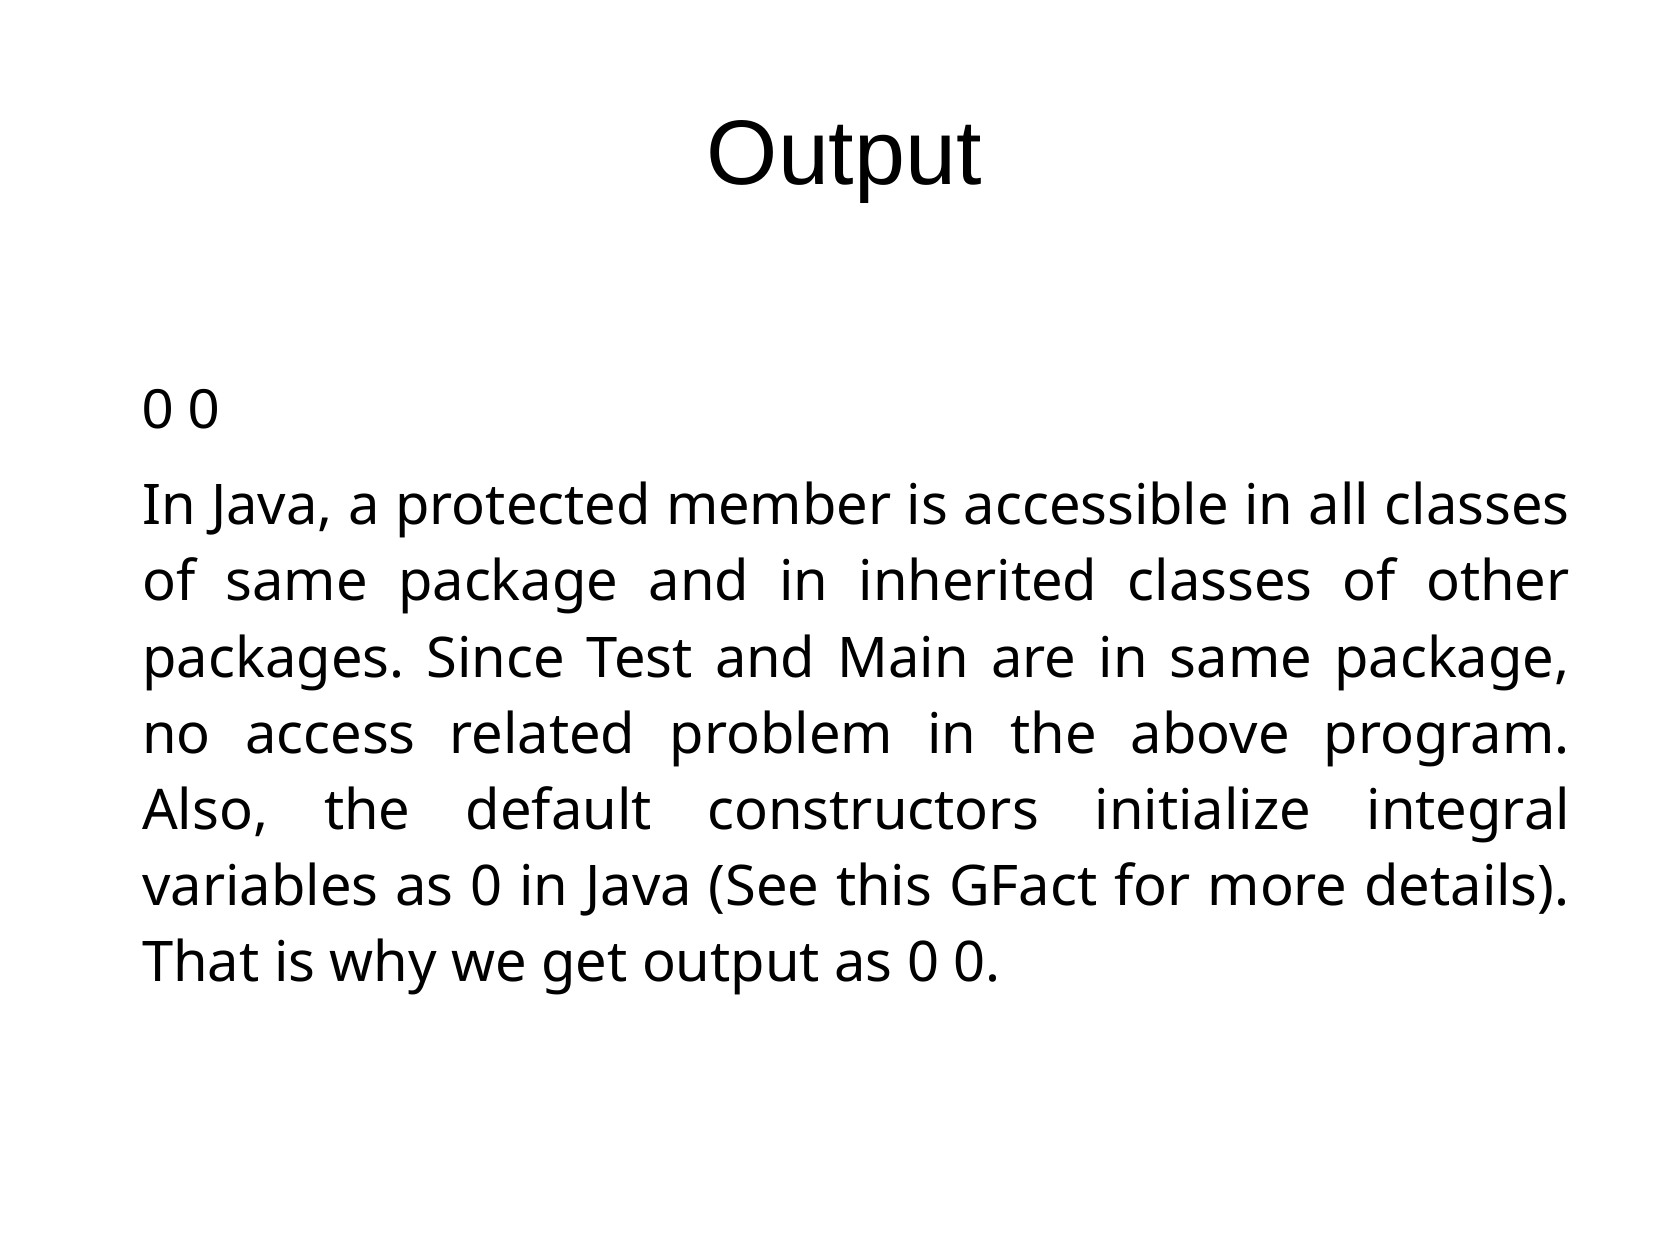

# Output
0 0
In Java, a protected member is accessible in all classes of same package and in inherited classes of other packages. Since Test and Main are in same package, no access related problem in the above program. Also, the default constructors initialize integral variables as 0 in Java (See this GFact for more details). That is why we get output as 0 0.